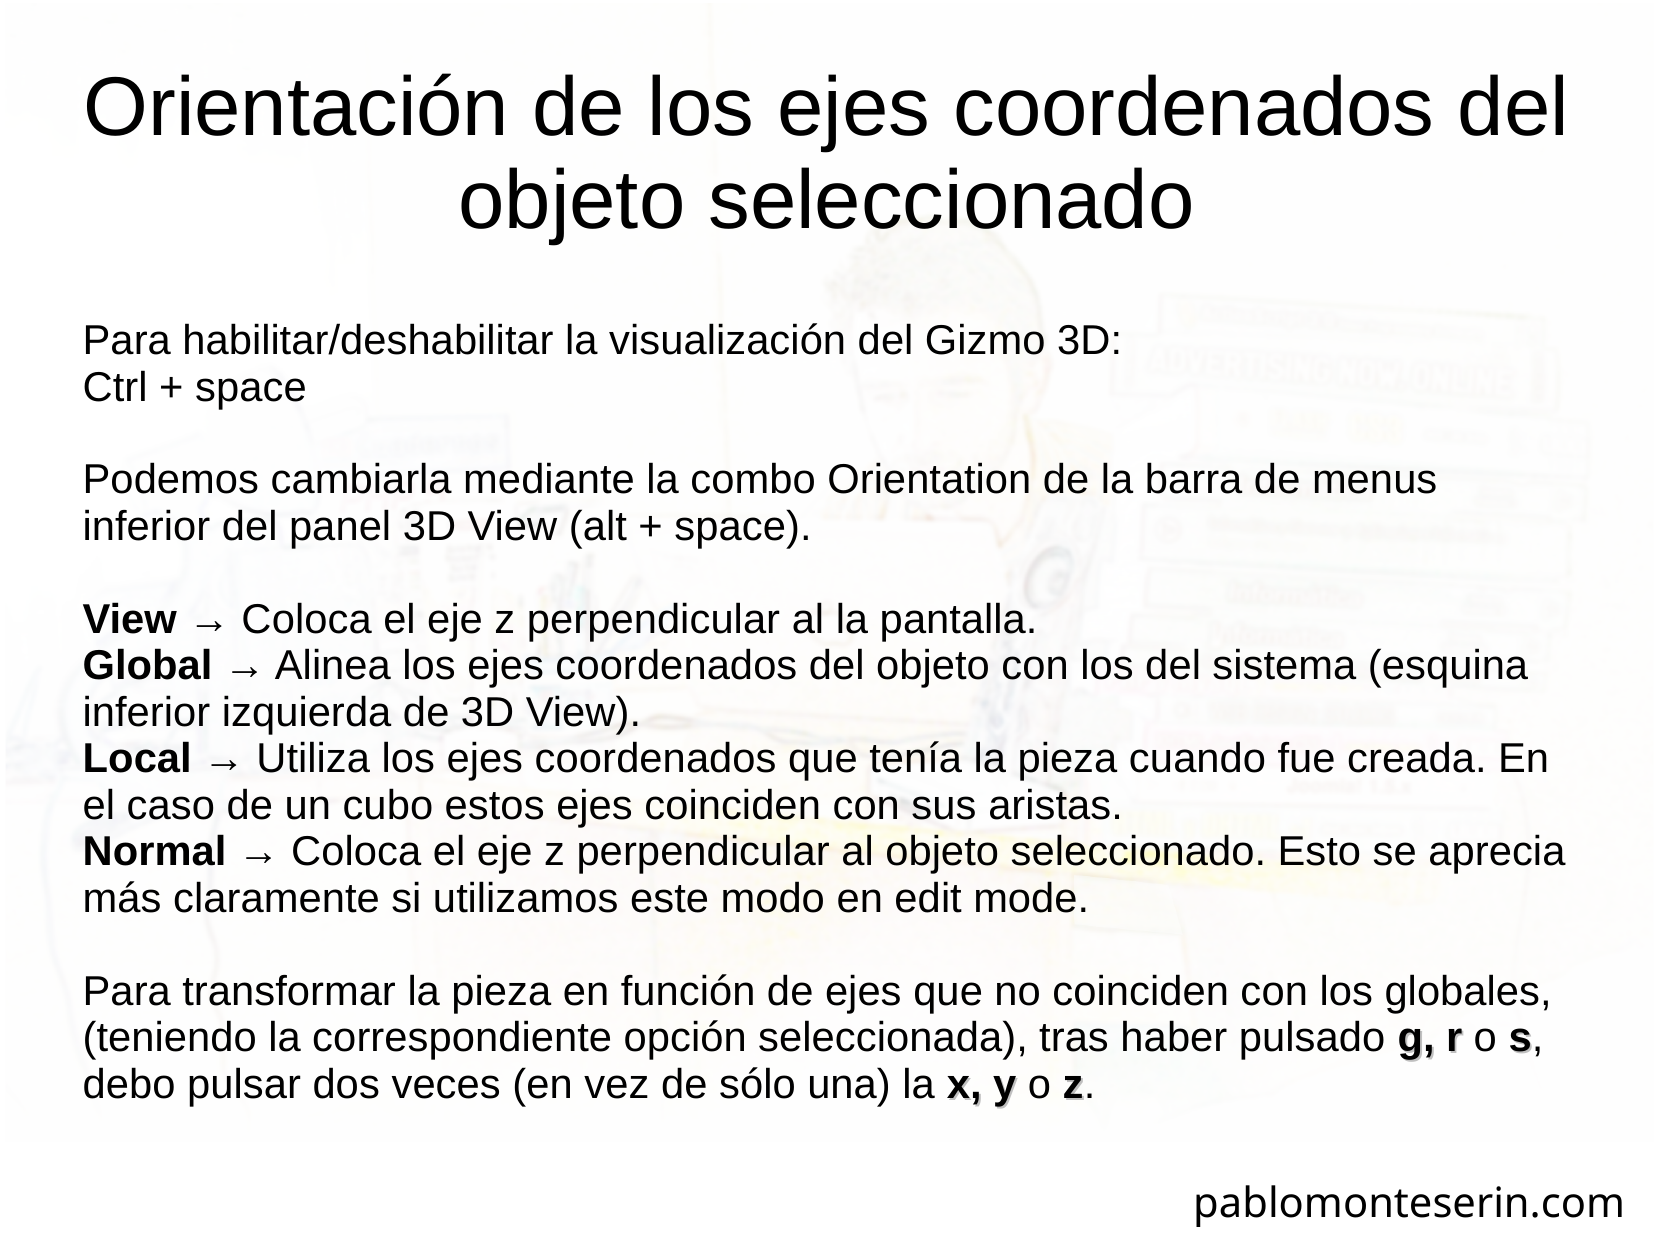

# Orientación de los ejes coordenados del objeto seleccionado
Para habilitar/deshabilitar la visualización del Gizmo 3D:
Ctrl + space
Podemos cambiarla mediante la combo Orientation de la barra de menus inferior del panel 3D View (alt + space).
View → Coloca el eje z perpendicular al la pantalla.
Global → Alinea los ejes coordenados del objeto con los del sistema (esquina inferior izquierda de 3D View).
Local → Utiliza los ejes coordenados que tenía la pieza cuando fue creada. En el caso de un cubo estos ejes coinciden con sus aristas.
Normal → Coloca el eje z perpendicular al objeto seleccionado. Esto se aprecia más claramente si utilizamos este modo en edit mode.
Para transformar la pieza en función de ejes que no coinciden con los globales, (teniendo la correspondiente opción seleccionada), tras haber pulsado g, r o s, debo pulsar dos veces (en vez de sólo una) la x, y o z.